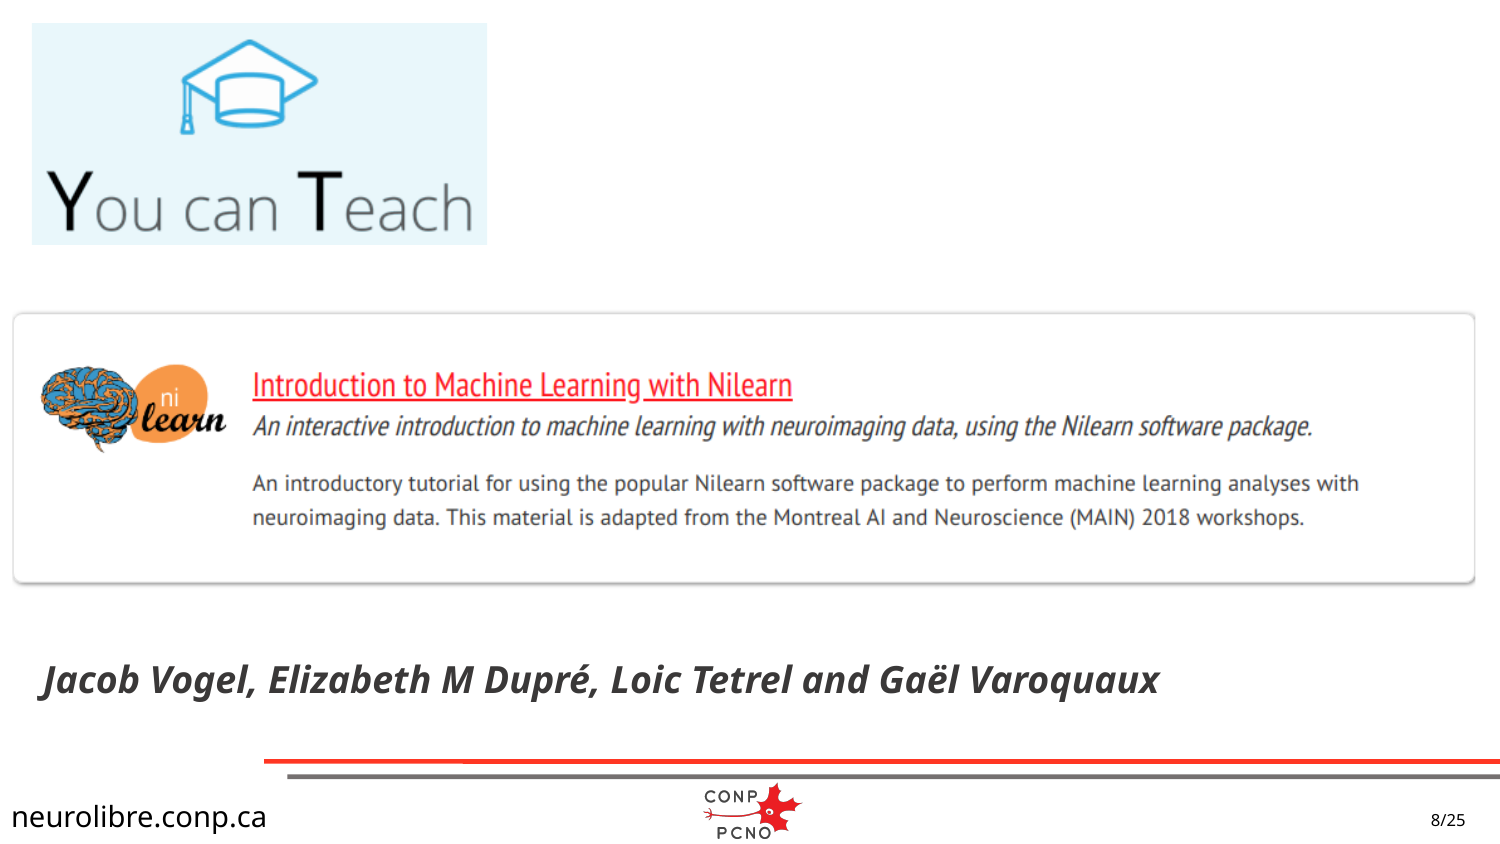

# Jacob Vogel, Elizabeth M Dupré, Loic Tetrel and Gaël Varoquaux
neurolibre.conp.ca